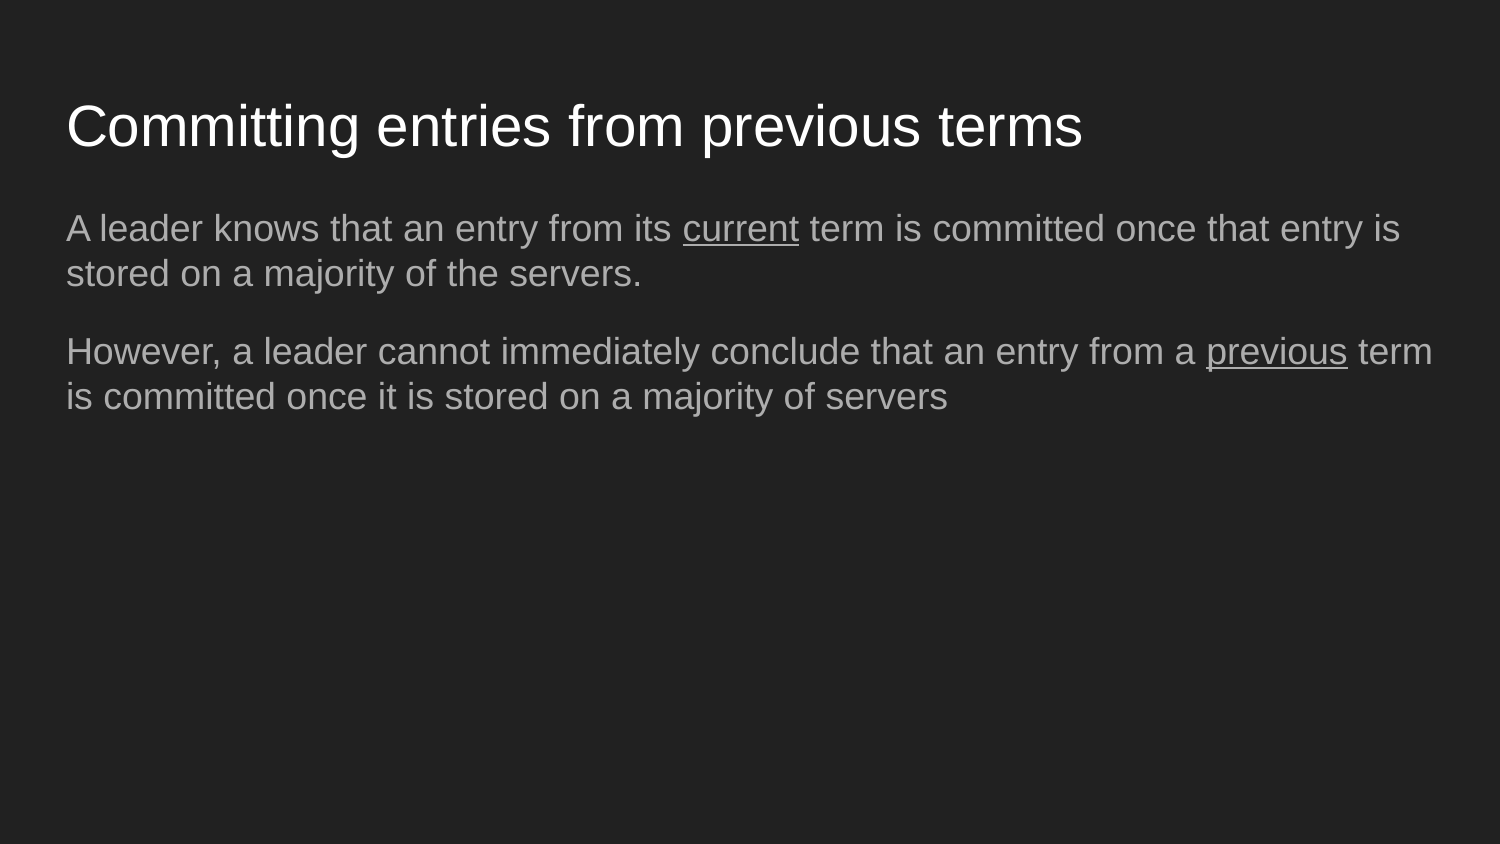

# Committing entries from previous terms
A leader knows that an entry from its current term is committed once that entry is stored on a majority of the servers.
However, a leader cannot immediately conclude that an entry from a previous term is committed once it is stored on a majority of servers